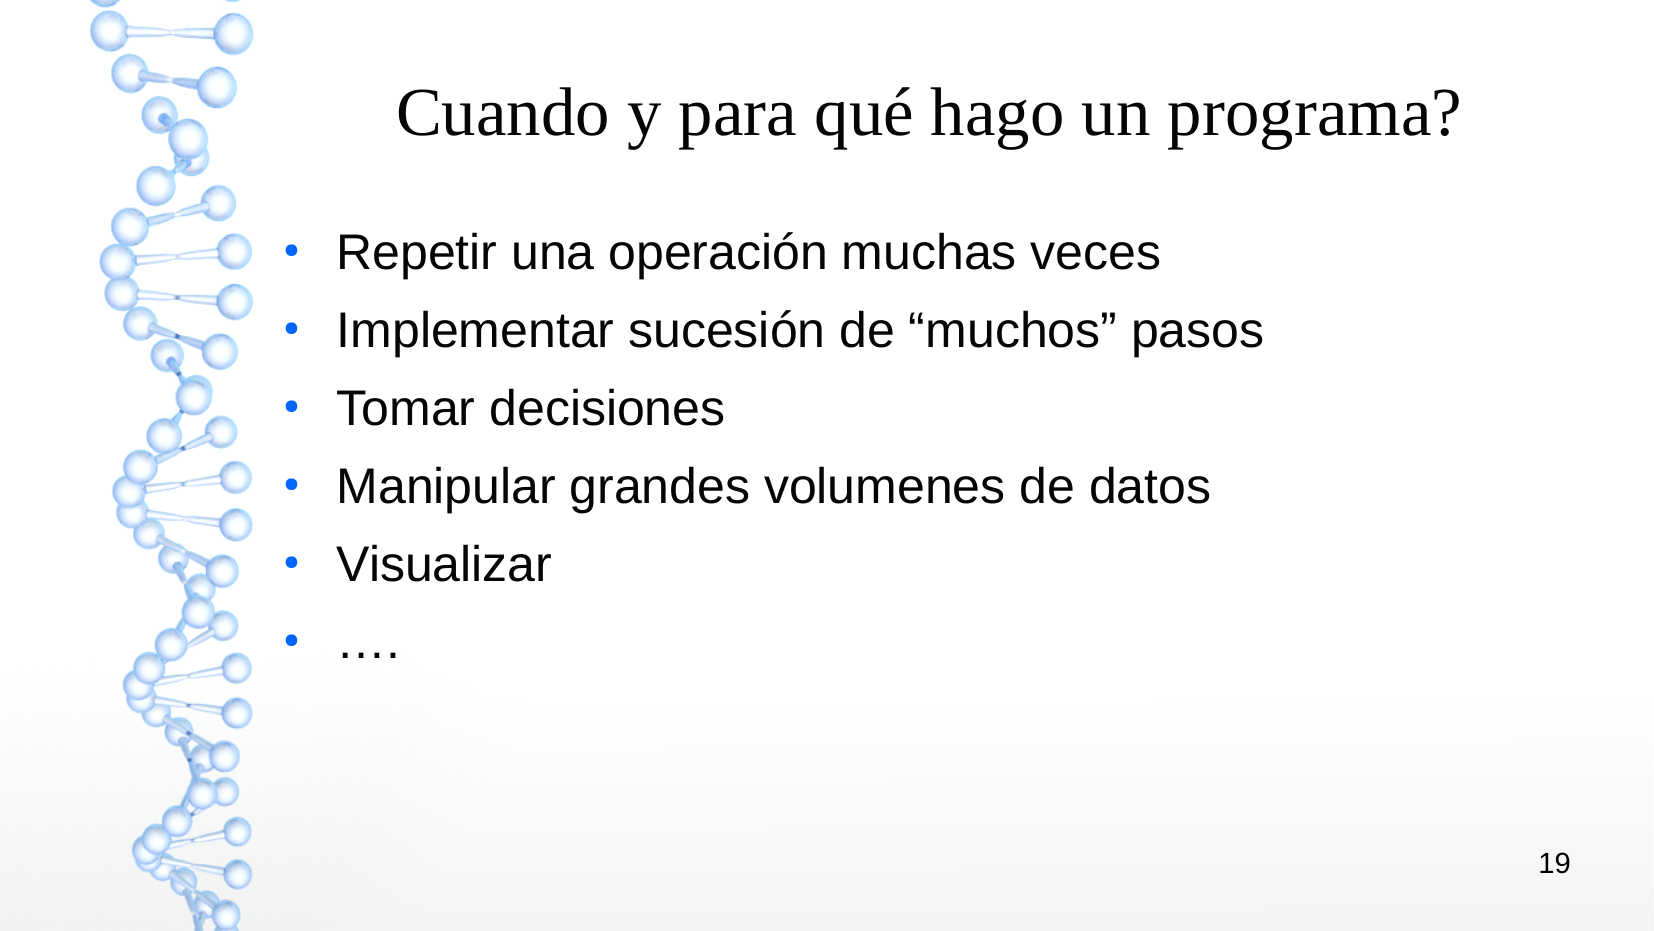

# Cuando y para qué hago un programa?
Repetir una operación muchas veces
Implementar sucesión de “muchos” pasos
Tomar decisiones
Manipular grandes volumenes de datos
Visualizar
….
19